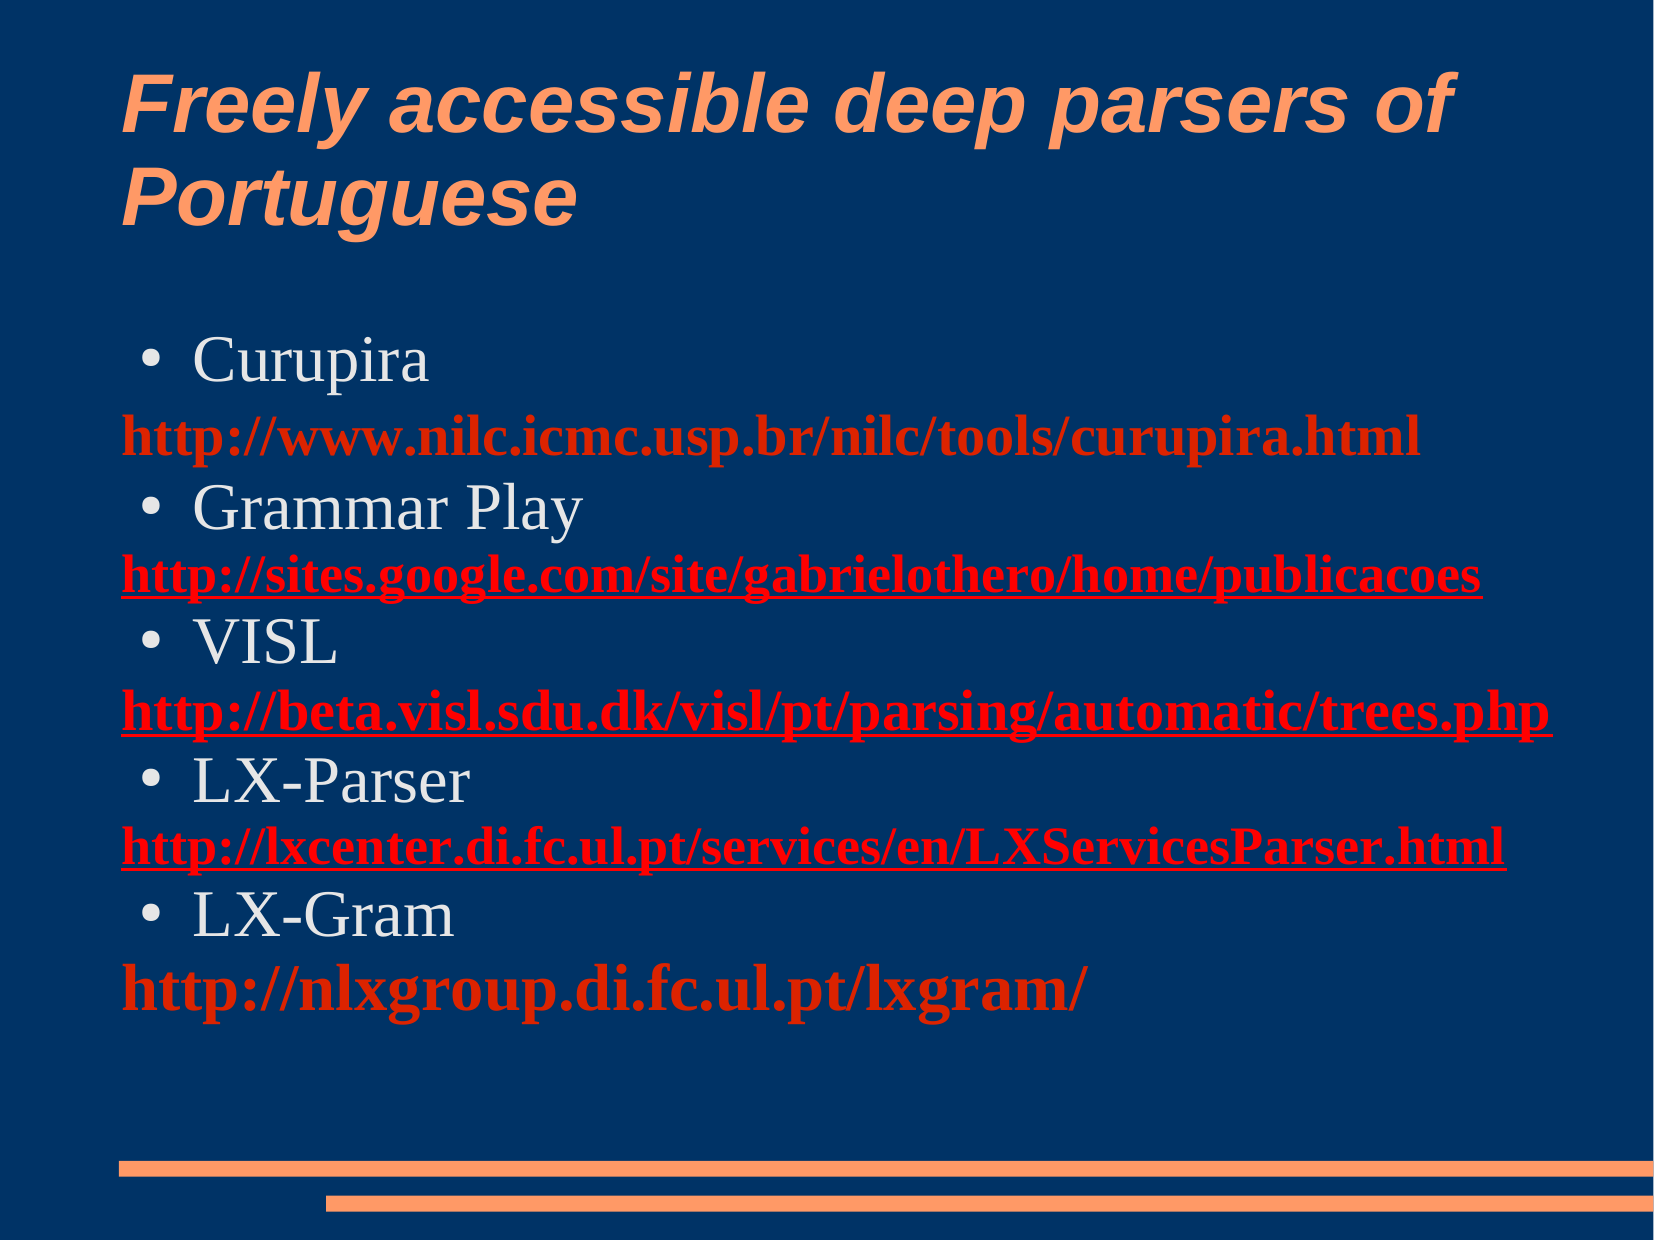

# Freely accessible deep parsers of Portuguese
Curupira
http://www.nilc.icmc.usp.br/nilc/tools/curupira.html
Grammar Play
http://sites.google.com/site/gabrielothero/home/publicacoes
VISL
http://beta.visl.sdu.dk/visl/pt/parsing/automatic/trees.php
LX-Parser
http://lxcenter.di.fc.ul.pt/services/en/LXServicesParser.html
LX-Gram
http://nlxgroup.di.fc.ul.pt/lxgram/